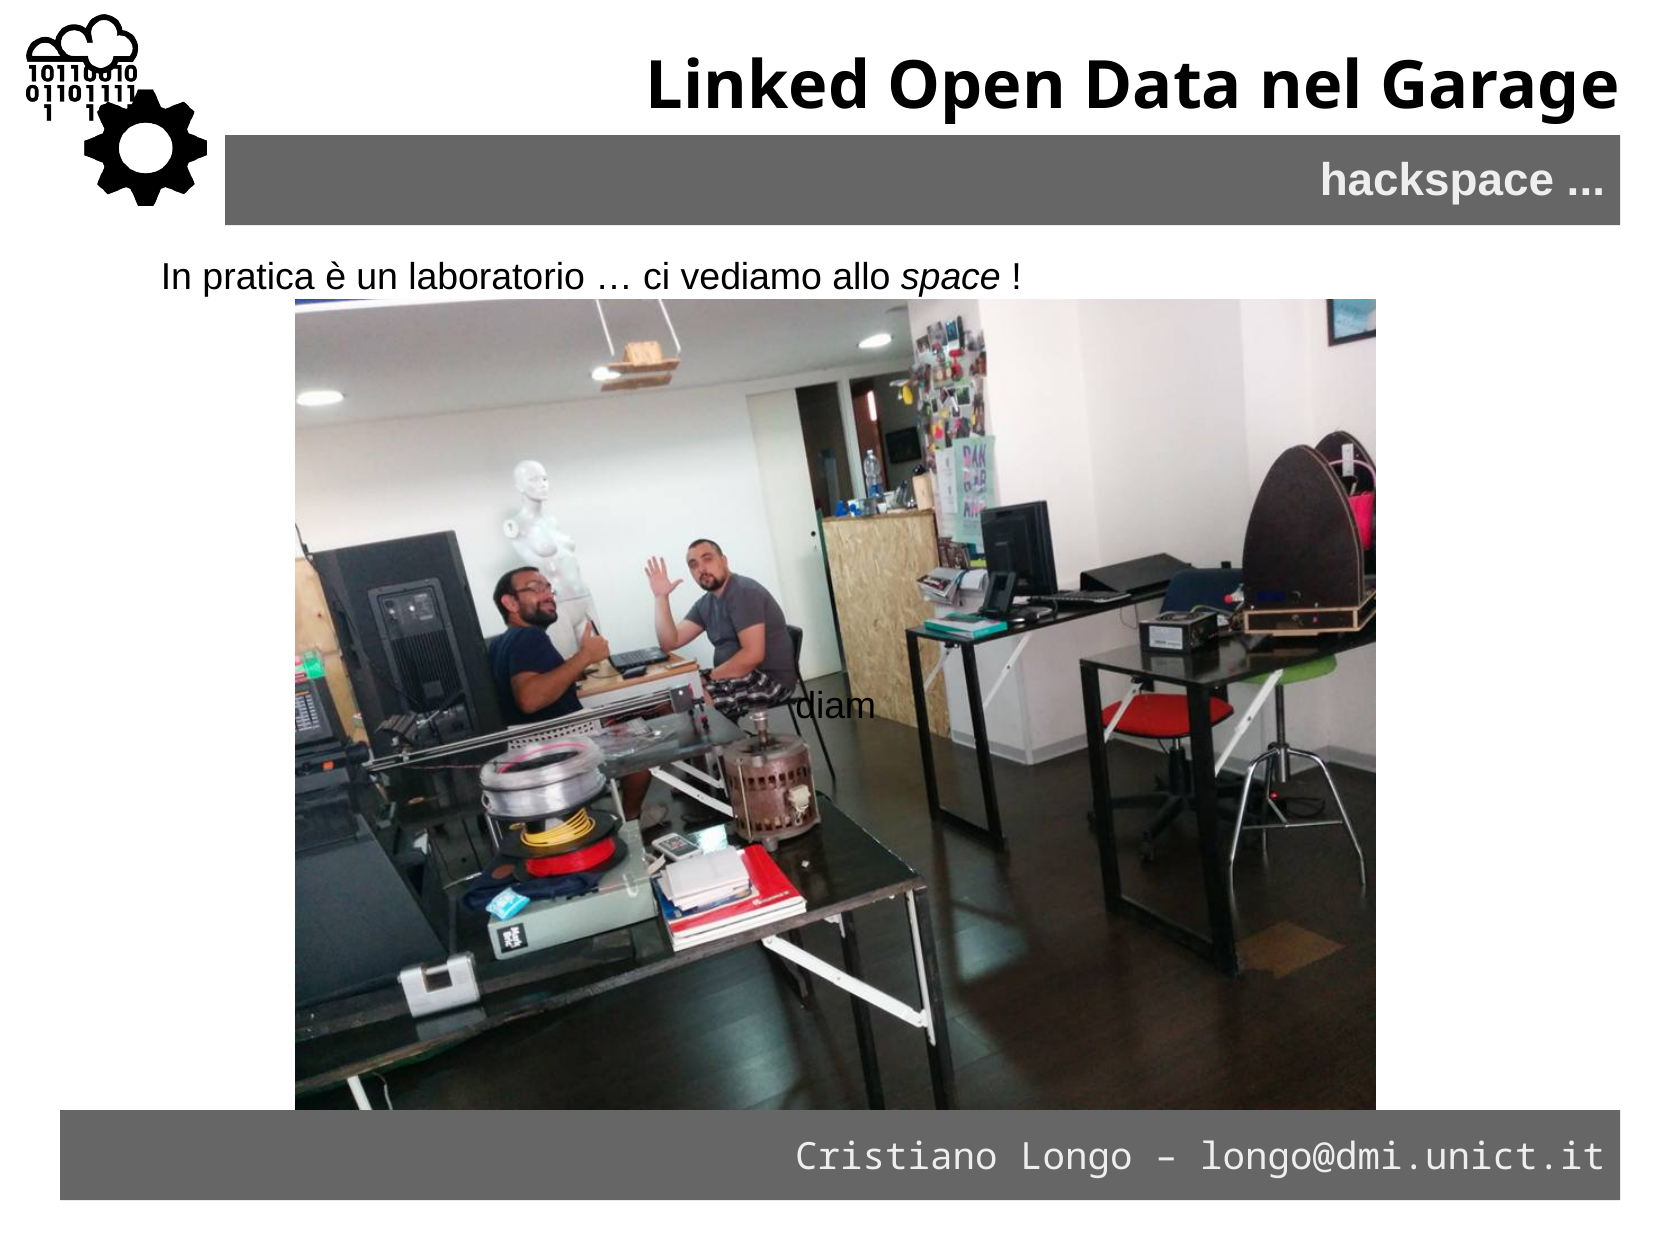

Linked Open Data nel Garage
hackspace ...
In pratica è un laboratorio … ci vediamo allo space !
diam
Cristiano Longo – longo@dmi.unict.it